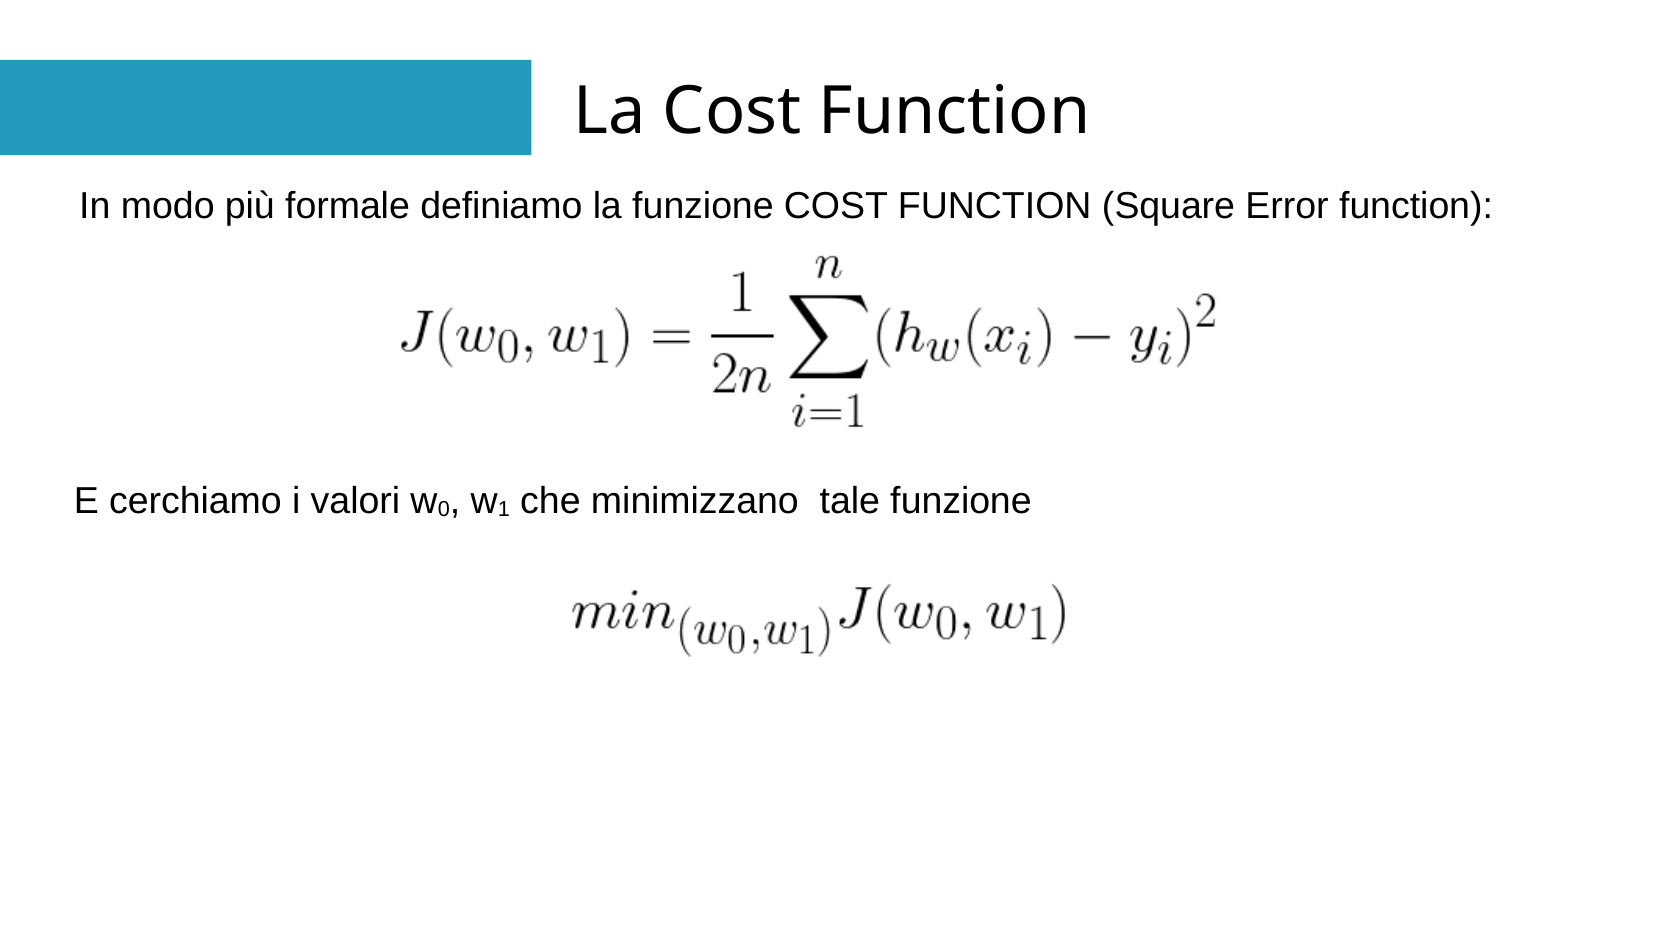

# La Cost Function
In modo più formale definiamo la funzione COST FUNCTION (Square Error function):
E cerchiamo i valori w0, w1 che minimizzano tale funzione